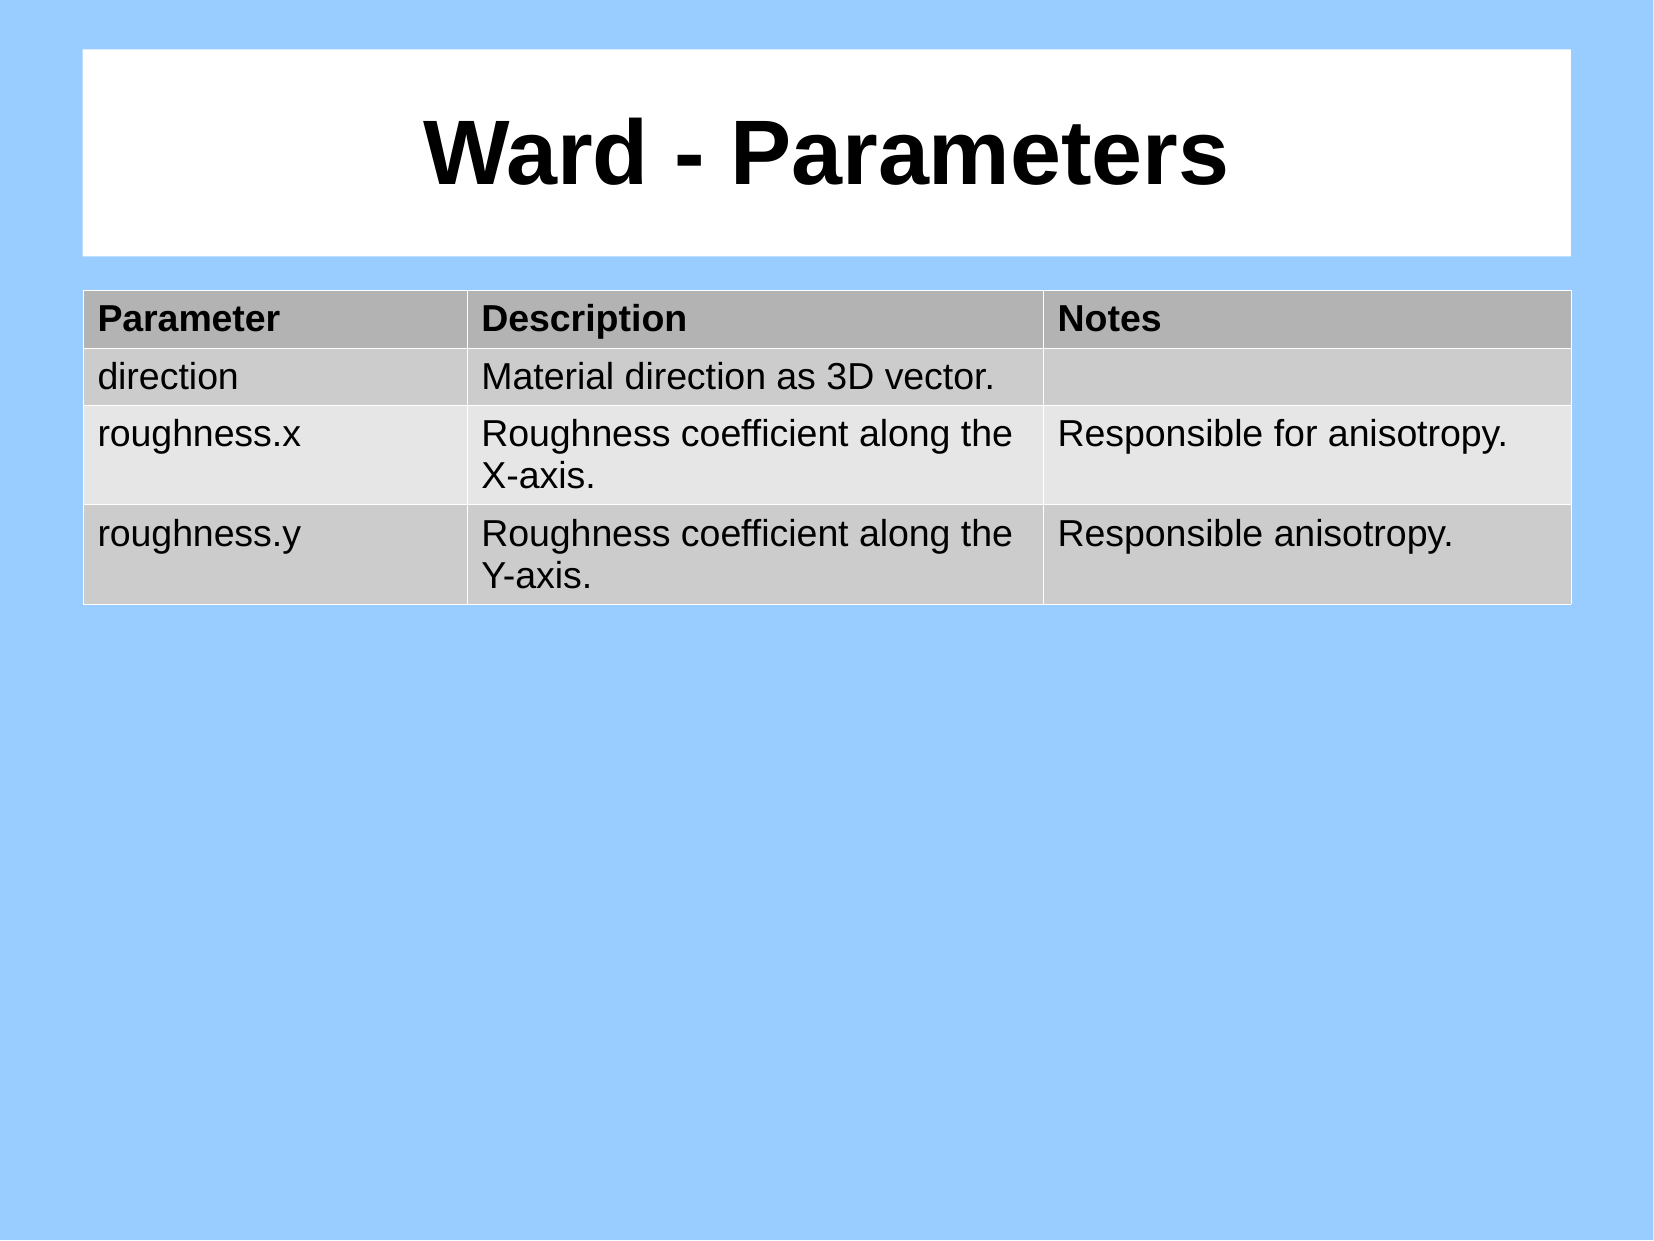

# Ward - Parameters
| Parameter | Description | Notes |
| --- | --- | --- |
| direction | Material direction as 3D vector. | |
| roughness.x | Roughness coefficient along the X-axis. | Responsible for anisotropy. |
| roughness.y | Roughness coefficient along the Y-axis. | Responsible anisotropy. |